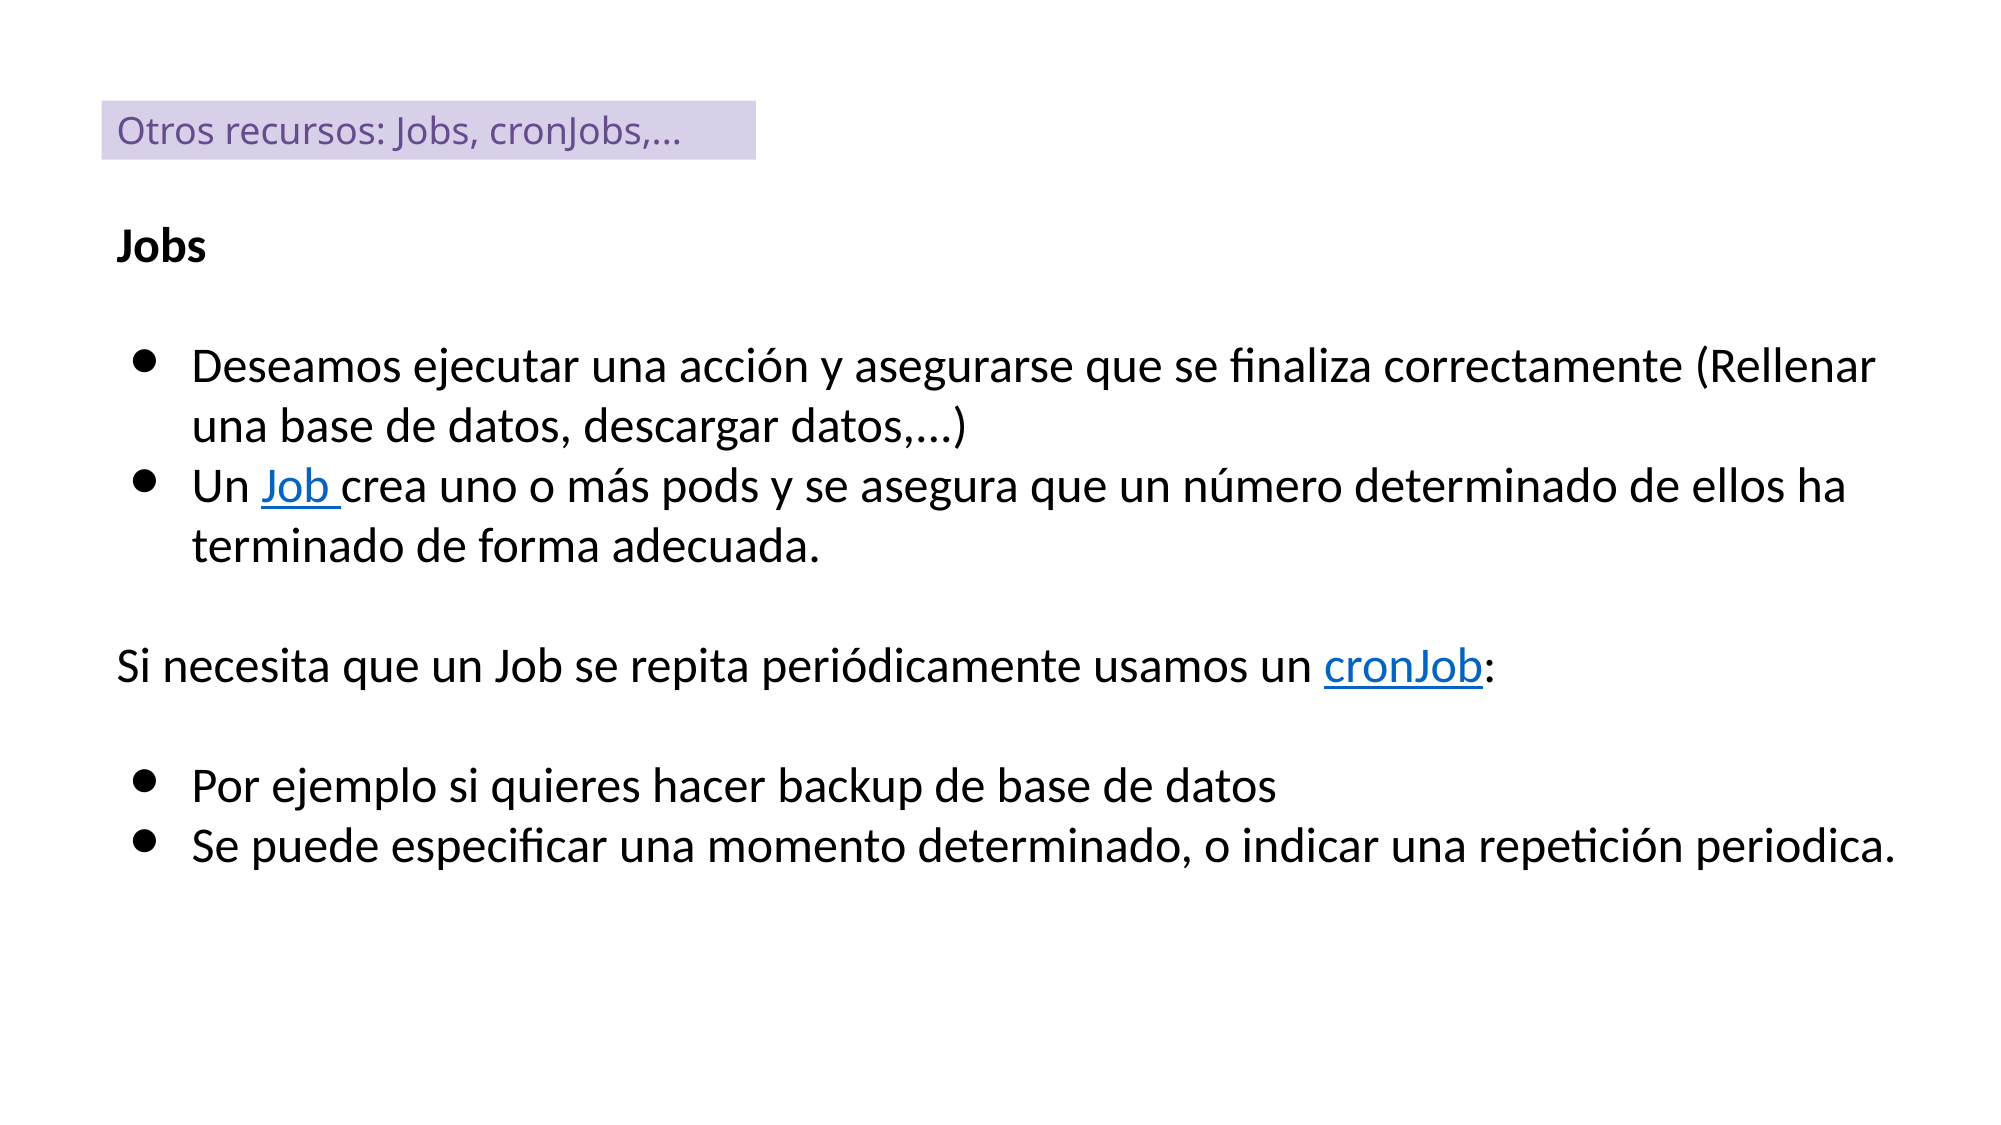

Otros recursos: Jobs, cronJobs,...
Jobs
Deseamos ejecutar una acción y asegurarse que se finaliza correctamente (Rellenar una base de datos, descargar datos,...)
Un Job crea uno o más pods y se asegura que un número determinado de ellos ha terminado de forma adecuada.
Si necesita que un Job se repita periódicamente usamos un cronJob:
Por ejemplo si quieres hacer backup de base de datos
Se puede especificar una momento determinado, o indicar una repetición periodica.